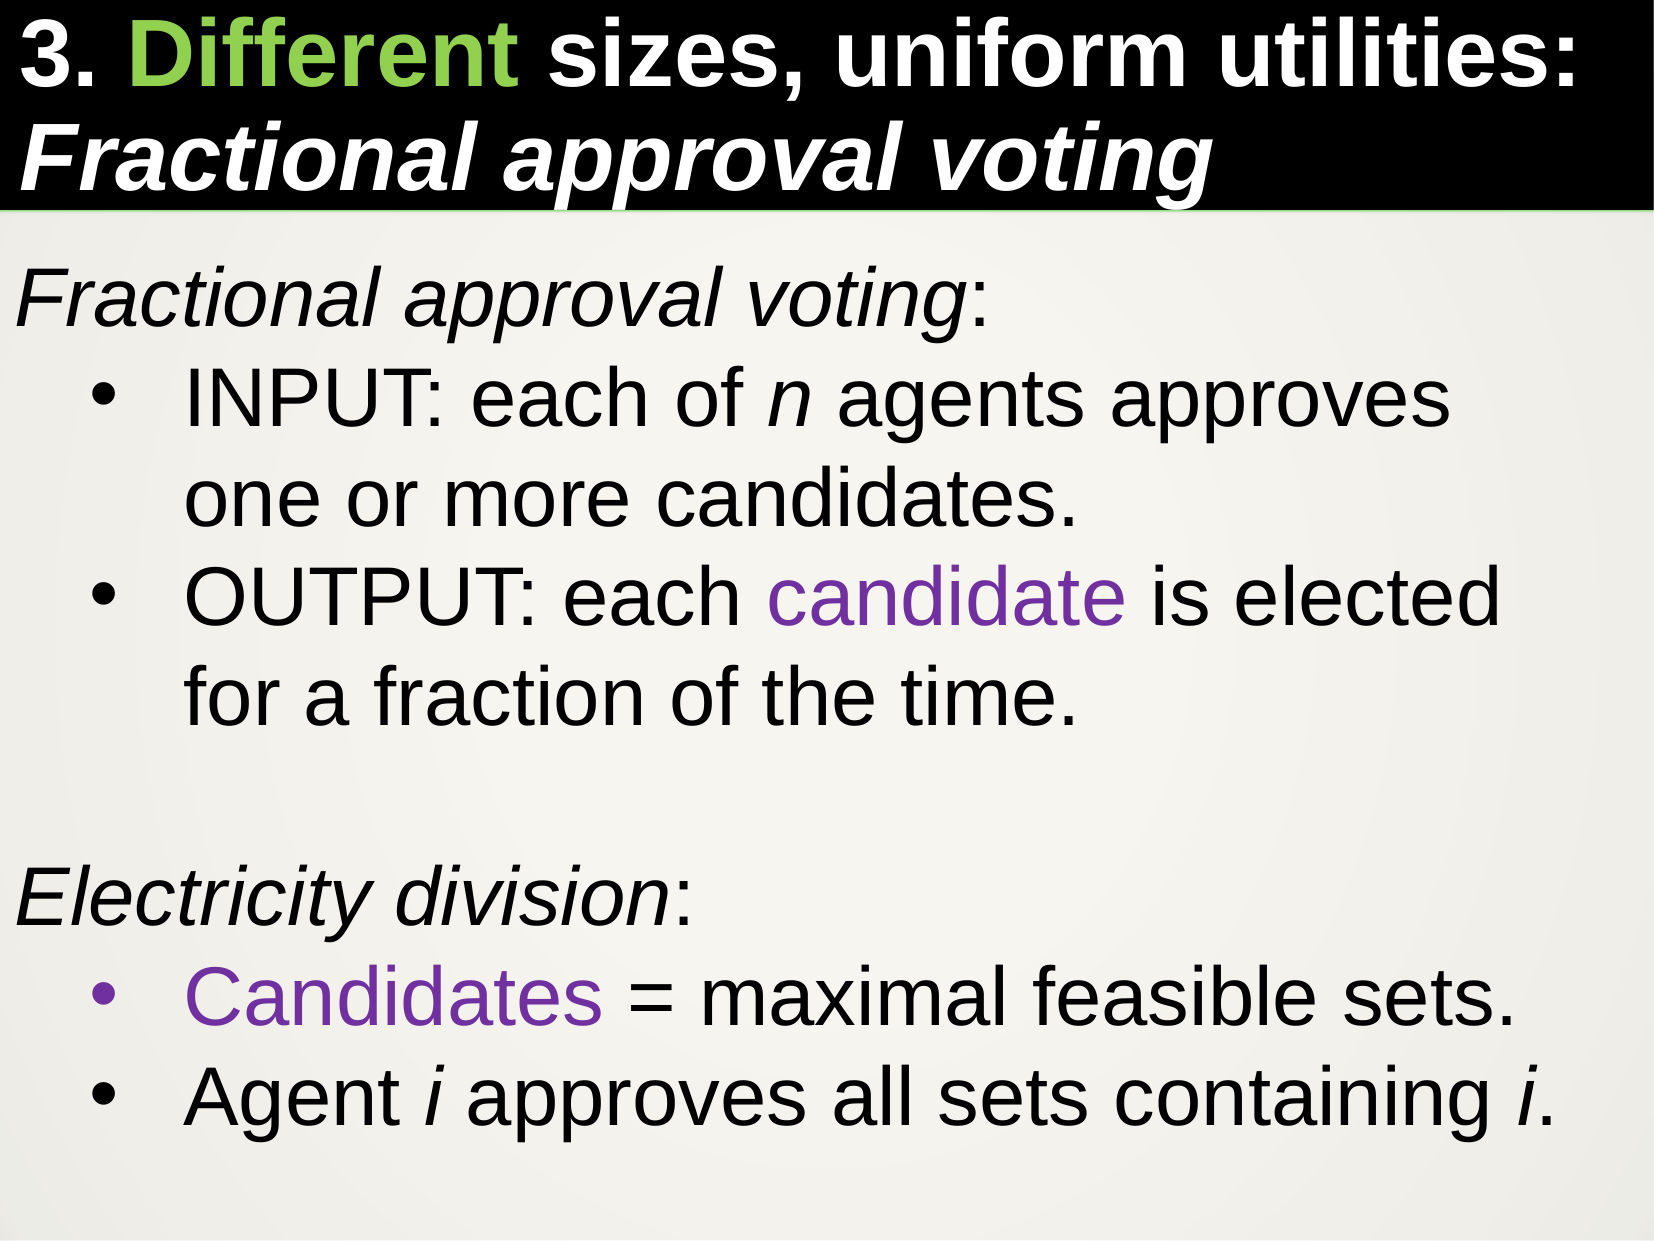

# 3. Different sizes, uniform utilities: Fractional approval voting
Fractional approval voting:
INPUT: each of n agents approves one or more candidates.
OUTPUT: each candidate is elected for a fraction of the time.
Electricity division:
Candidates = maximal feasible sets.
Agent i approves all sets containing i.